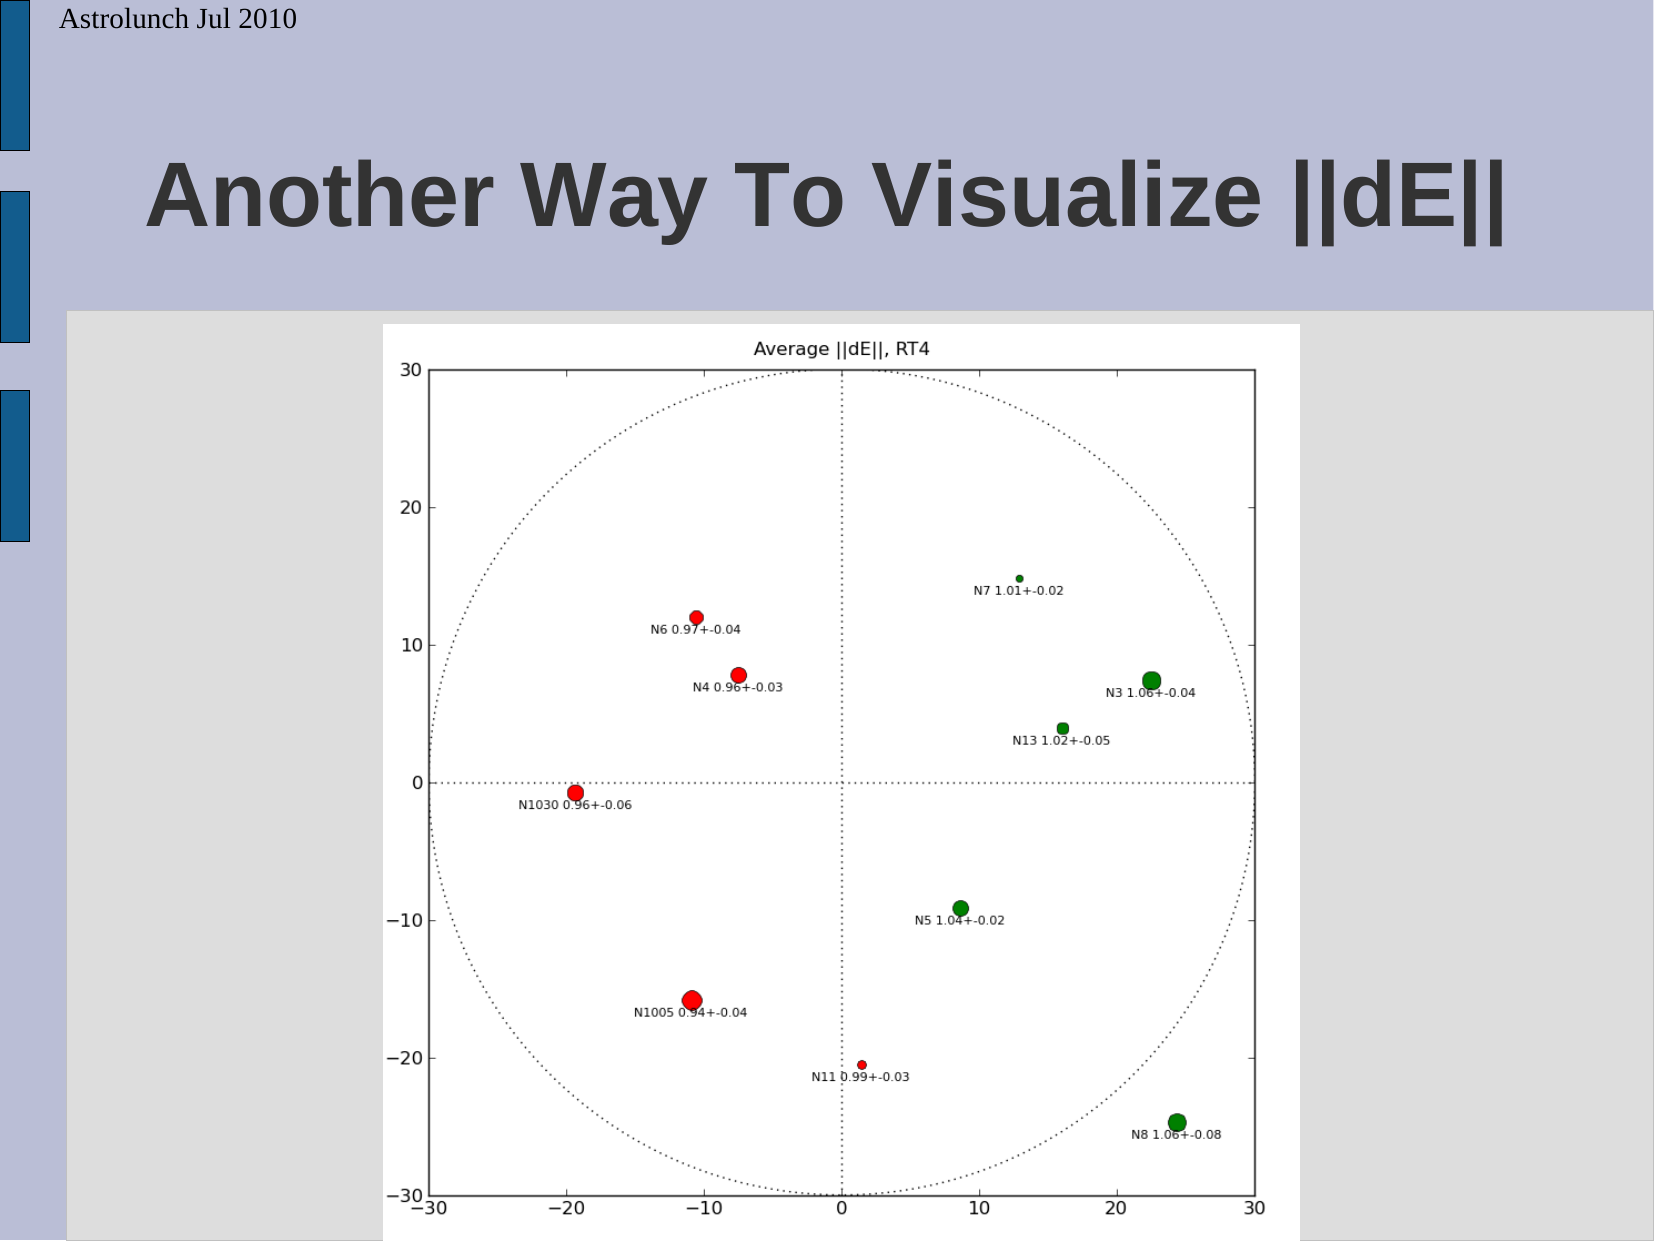

Astrolunch Jul 2010
# Another Way To Visualize ||dE||